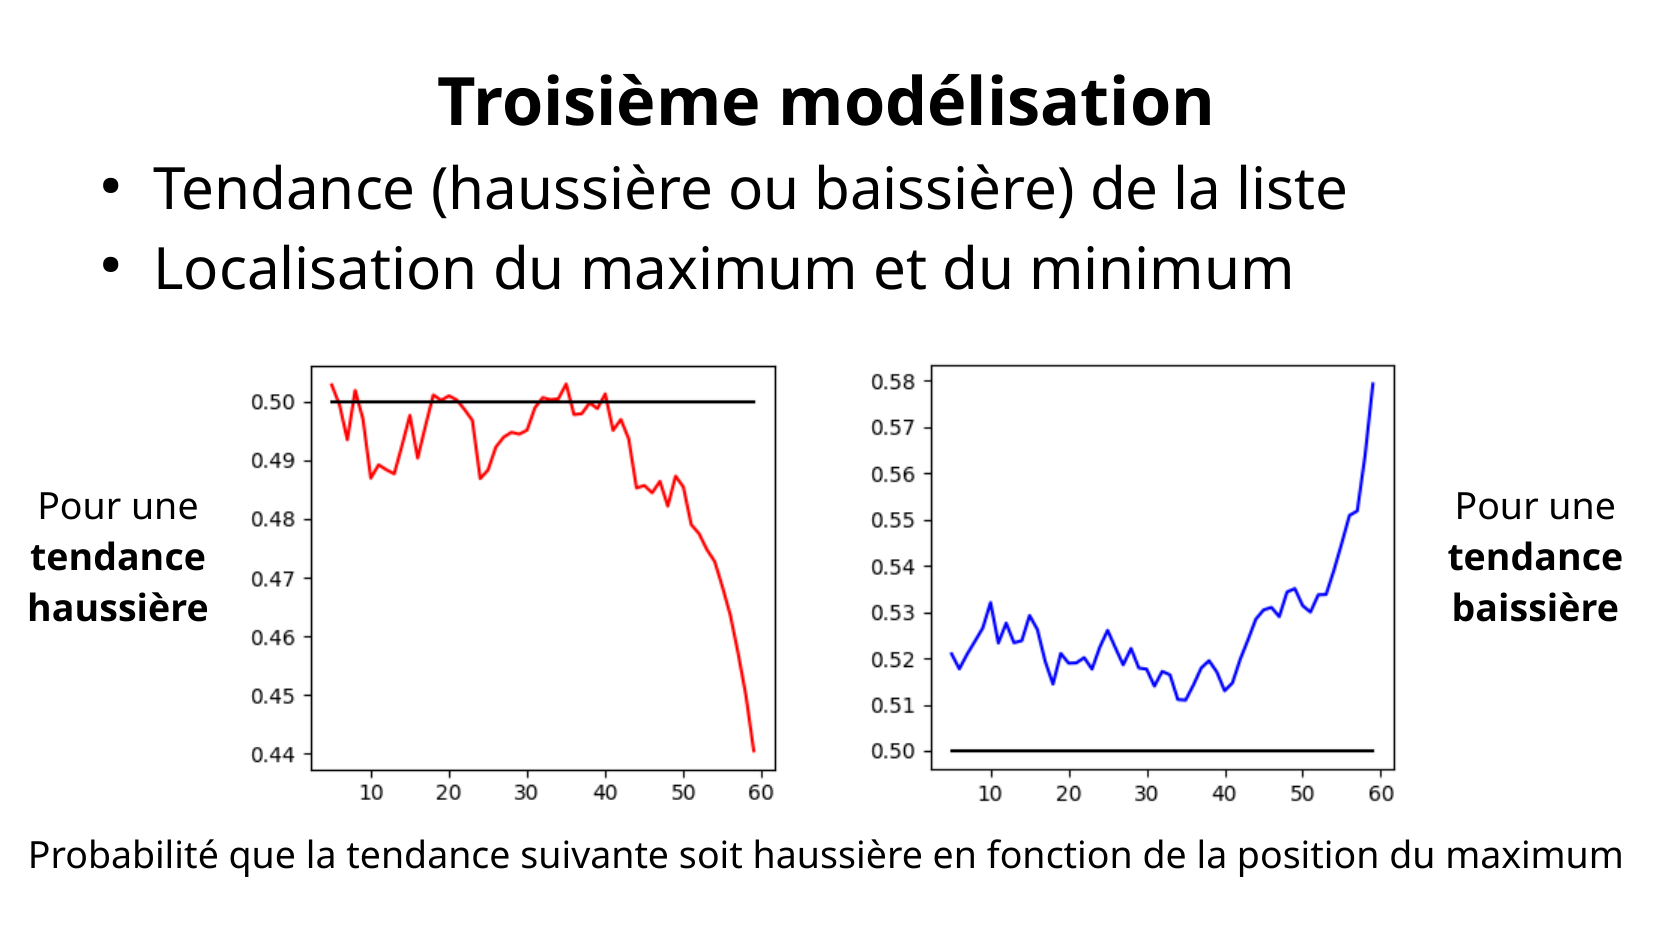

# Troisième modélisation
Tendance (haussière ou baissière) de la liste
Localisation du maximum et du minimum
Pour une tendance haussière
Pour une tendance baissière
Probabilité que la tendance suivante soit haussière en fonction de la position du maximum